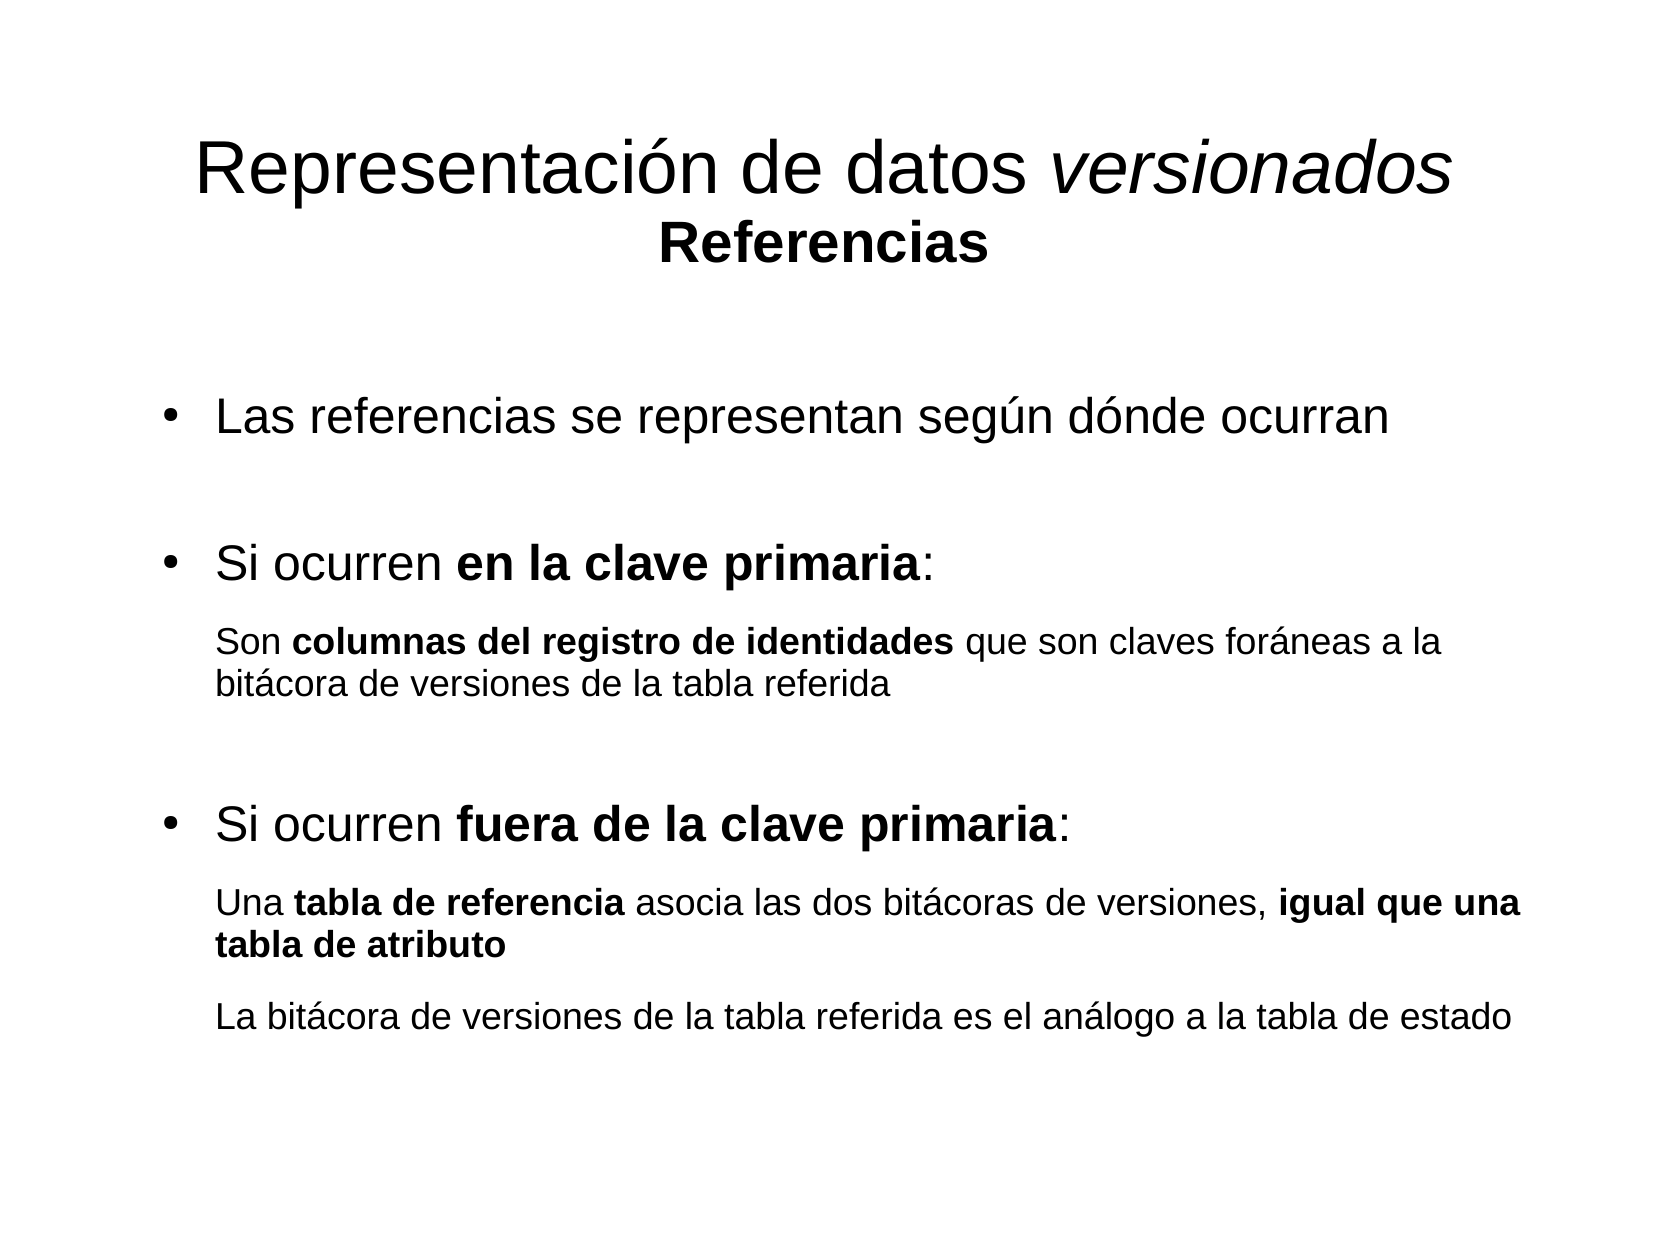

# Representación de datos versionados Referencias
Las referencias se representan según dónde ocurran
Si ocurren en la clave primaria:
Son columnas del registro de identidades que son claves foráneas a la bitácora de versiones de la tabla referida
Si ocurren fuera de la clave primaria:
Una tabla de referencia asocia las dos bitácoras de versiones, igual que una tabla de atributo
La bitácora de versiones de la tabla referida es el análogo a la tabla de estado